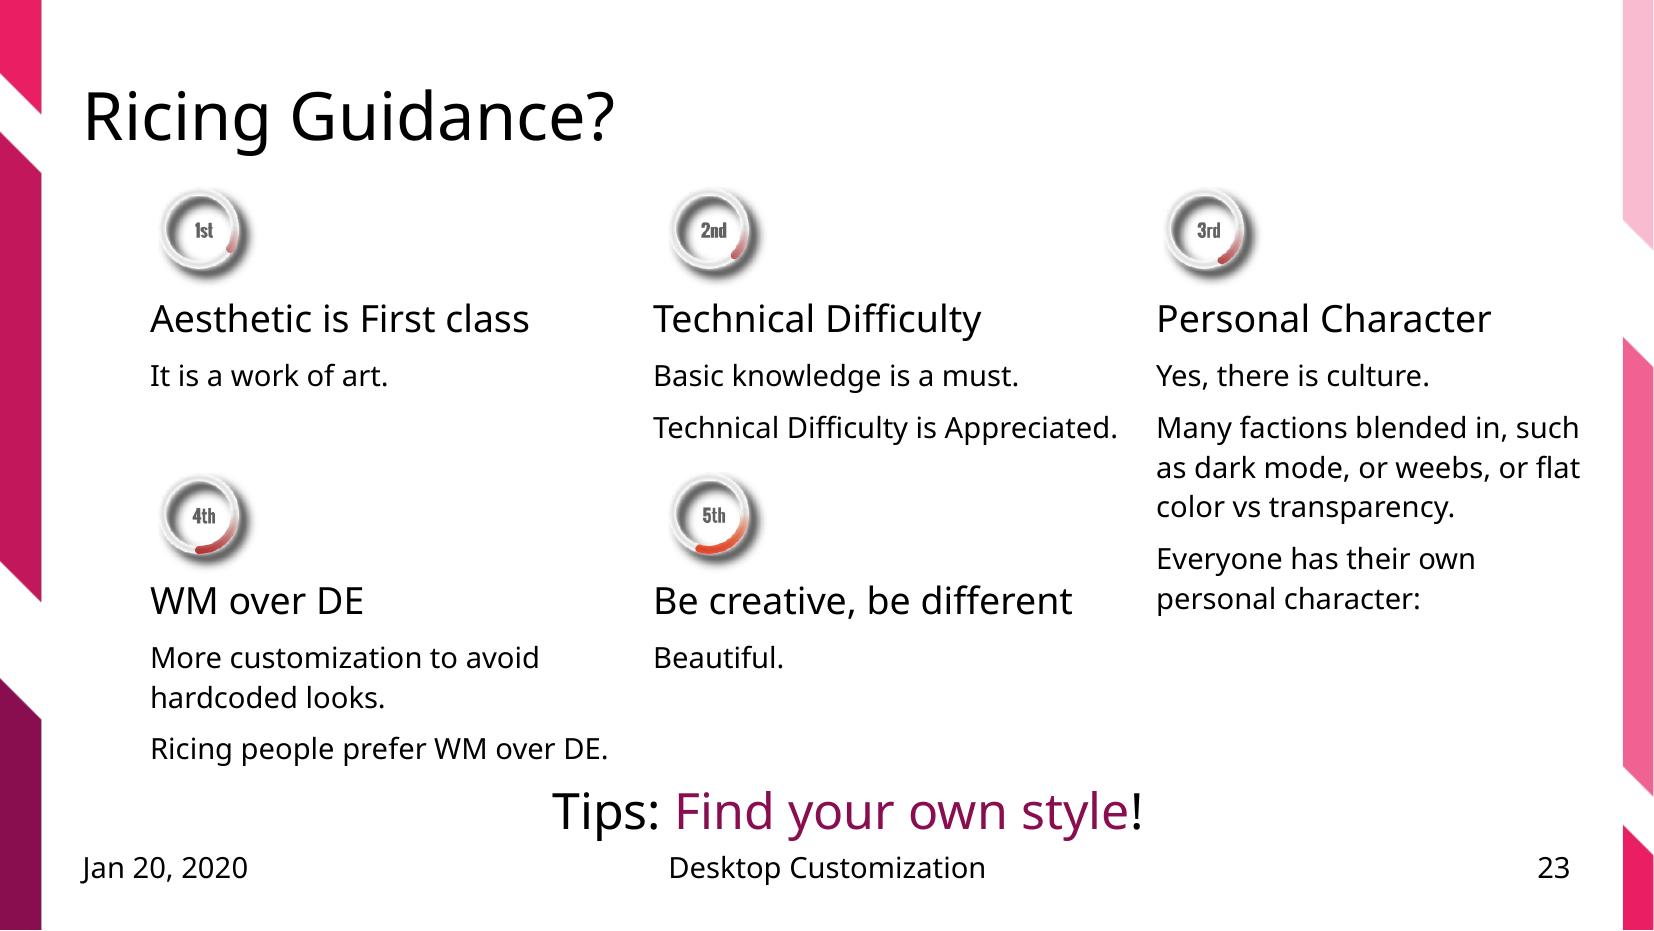

# Ricing Guidance?
Aesthetic is First class
It is a work of art.
Technical Difficulty
Basic knowledge is a must.
Technical Difficulty is Appreciated.
Personal Character
Yes, there is culture.
Many factions blended in, such as dark mode, or weebs, or flat color vs transparency.
Everyone has their own personal character:
WM over DE
More customization to avoid hardcoded looks.
Ricing people prefer WM over DE.
Be creative, be different
Beautiful.
Tips: Find your own style!
Jan 20, 2020
Desktop Customization
23